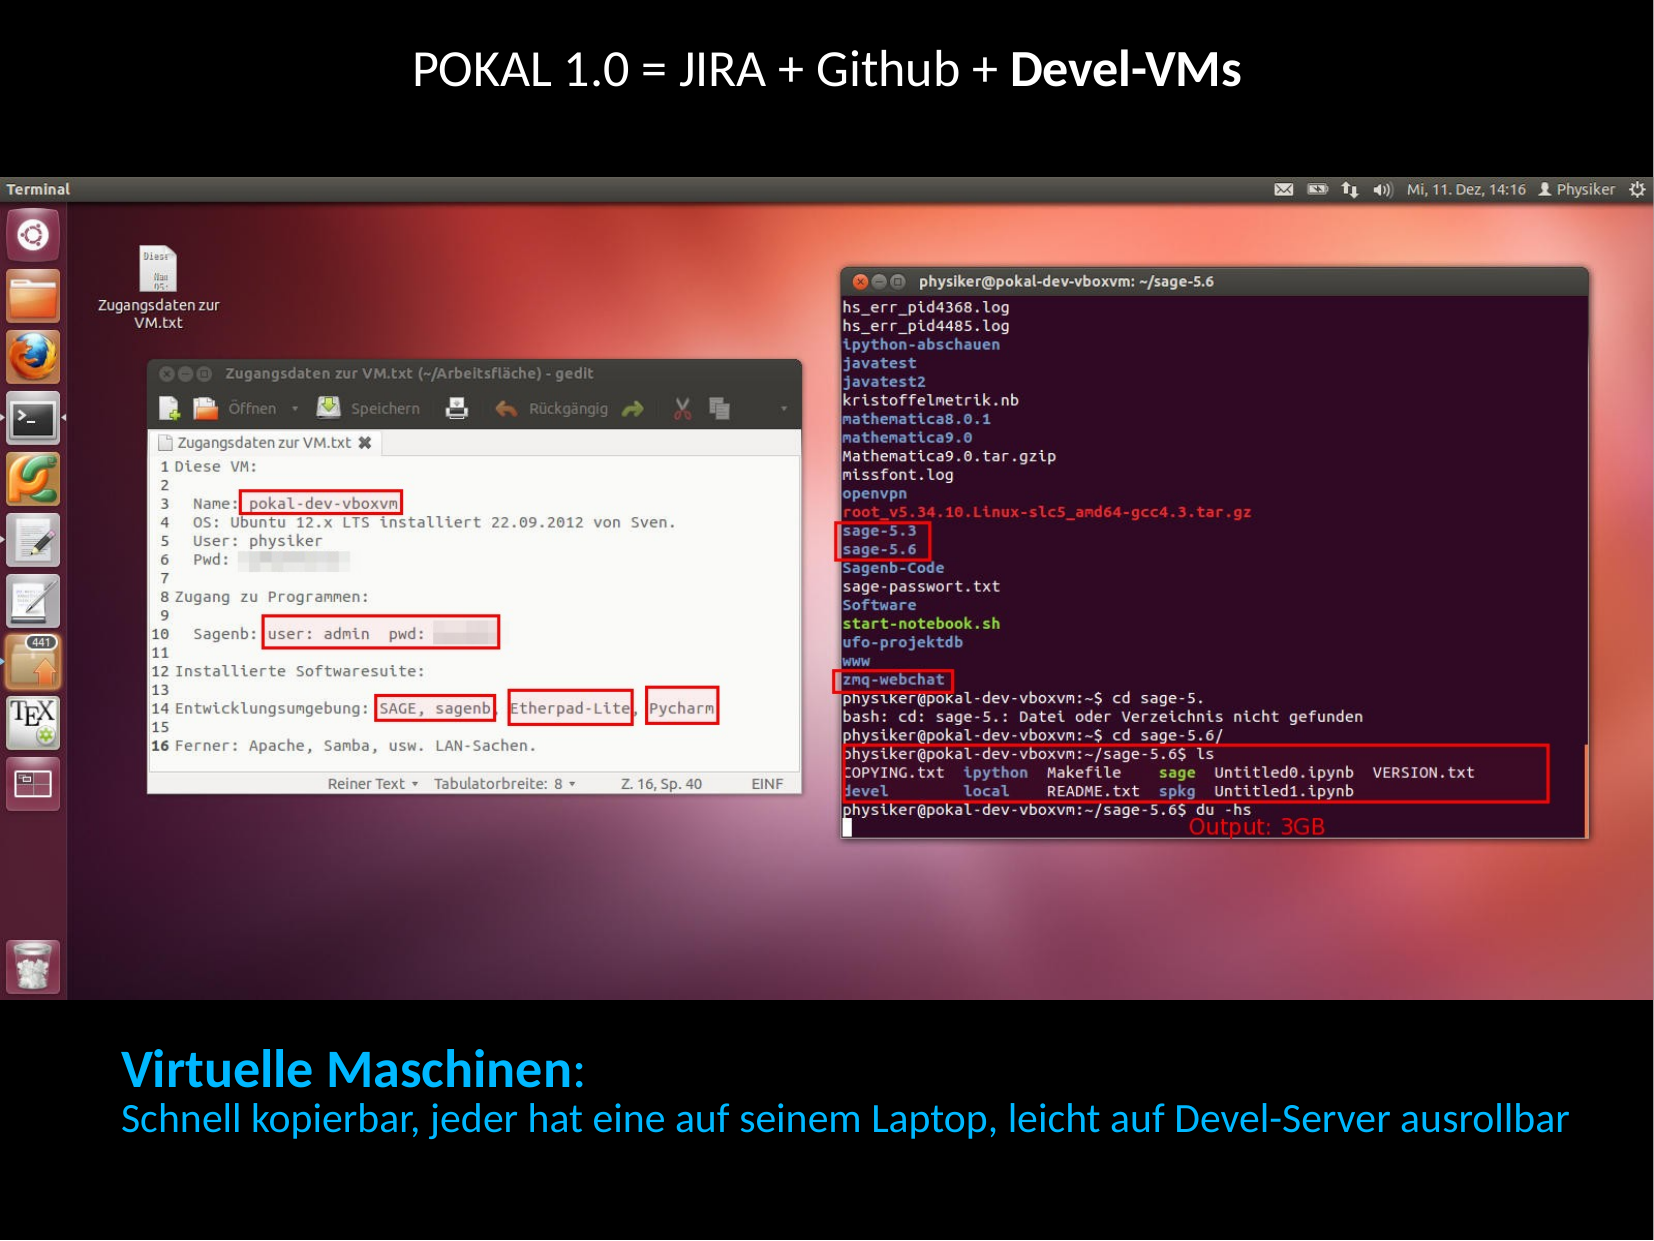

POKAL 1.0 = JIRA + Github + Devel-VMs
Virtuelle Maschinen:
Schnell kopierbar, jeder hat eine auf seinem Laptop, leicht auf Devel-Server ausrollbar